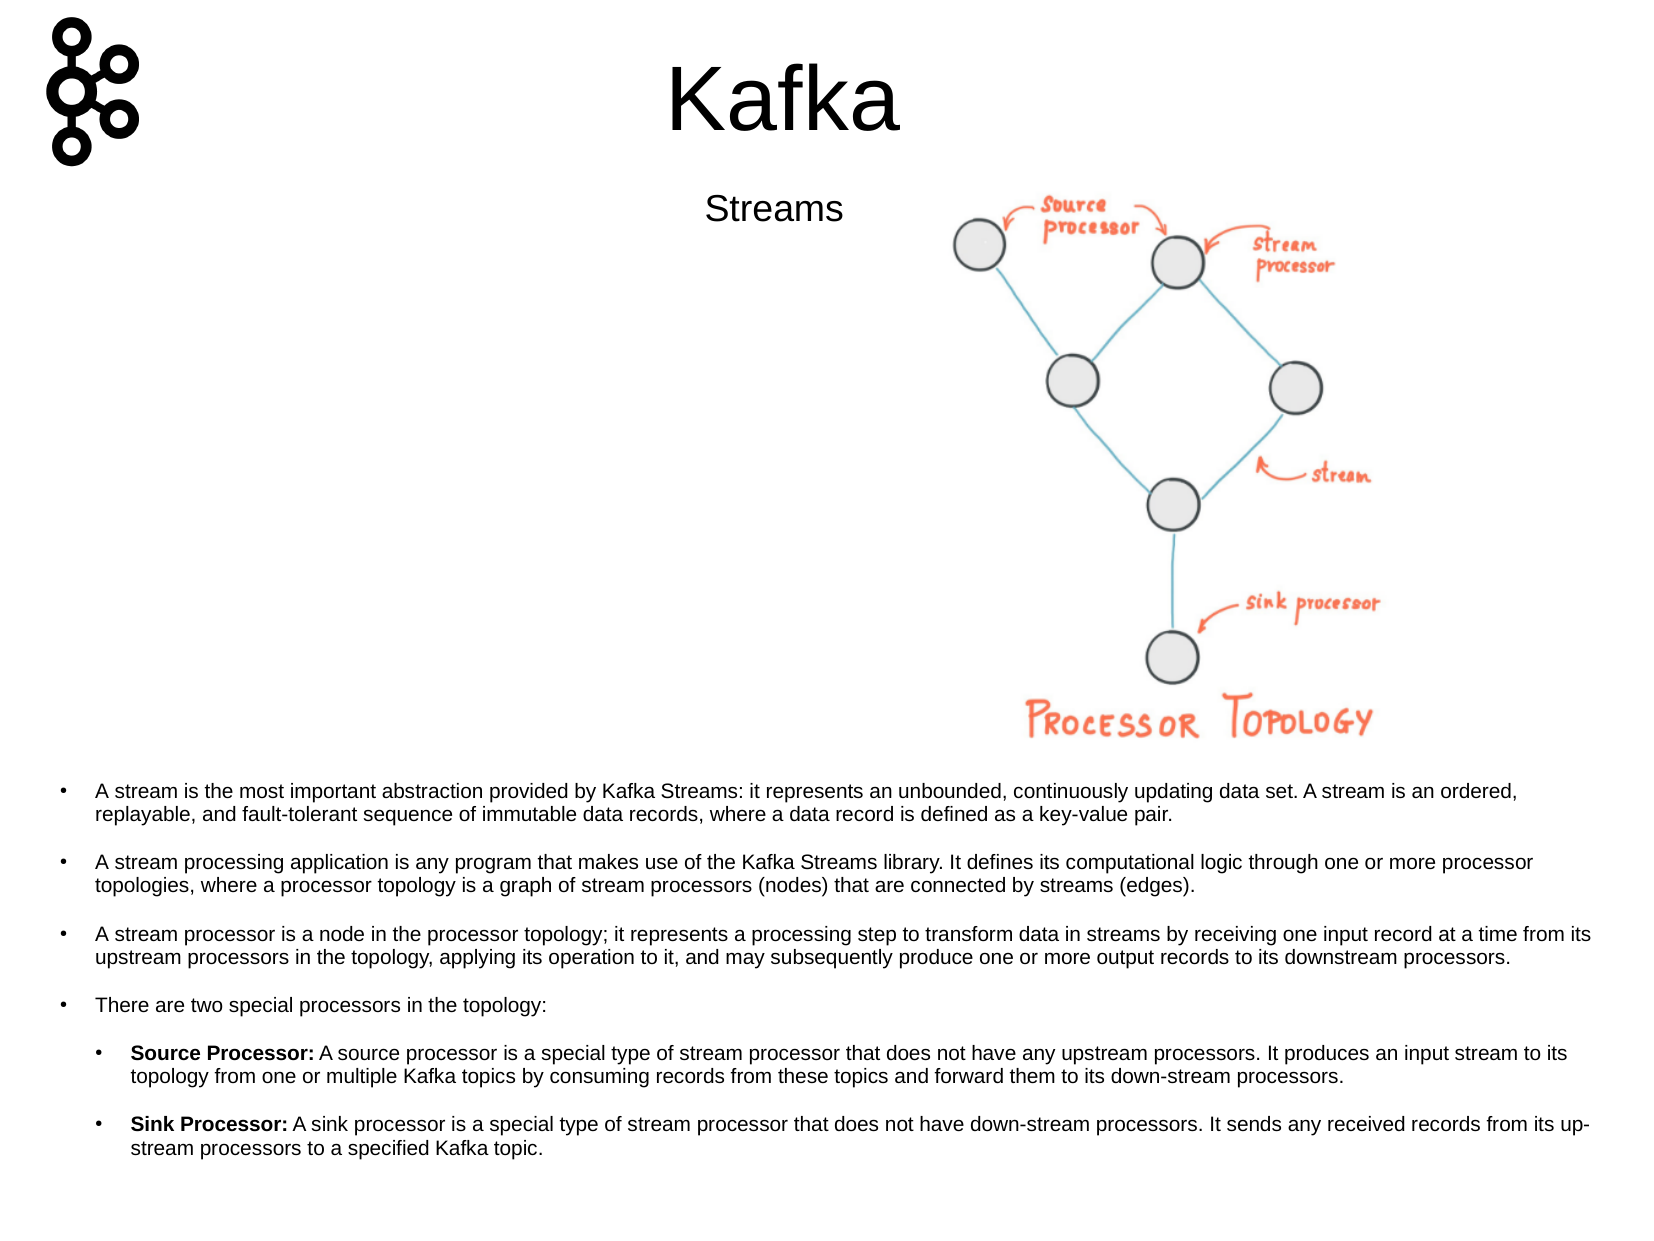

Kafka
Streams
A stream is the most important abstraction provided by Kafka Streams: it represents an unbounded, continuously updating data set. A stream is an ordered, replayable, and fault-tolerant sequence of immutable data records, where a data record is defined as a key-value pair.
A stream processing application is any program that makes use of the Kafka Streams library. It defines its computational logic through one or more processor topologies, where a processor topology is a graph of stream processors (nodes) that are connected by streams (edges).
A stream processor is a node in the processor topology; it represents a processing step to transform data in streams by receiving one input record at a time from its upstream processors in the topology, applying its operation to it, and may subsequently produce one or more output records to its downstream processors.
There are two special processors in the topology:
Source Processor: A source processor is a special type of stream processor that does not have any upstream processors. It produces an input stream to its topology from one or multiple Kafka topics by consuming records from these topics and forward them to its down-stream processors.
Sink Processor: A sink processor is a special type of stream processor that does not have down-stream processors. It sends any received records from its up-stream processors to a specified Kafka topic.